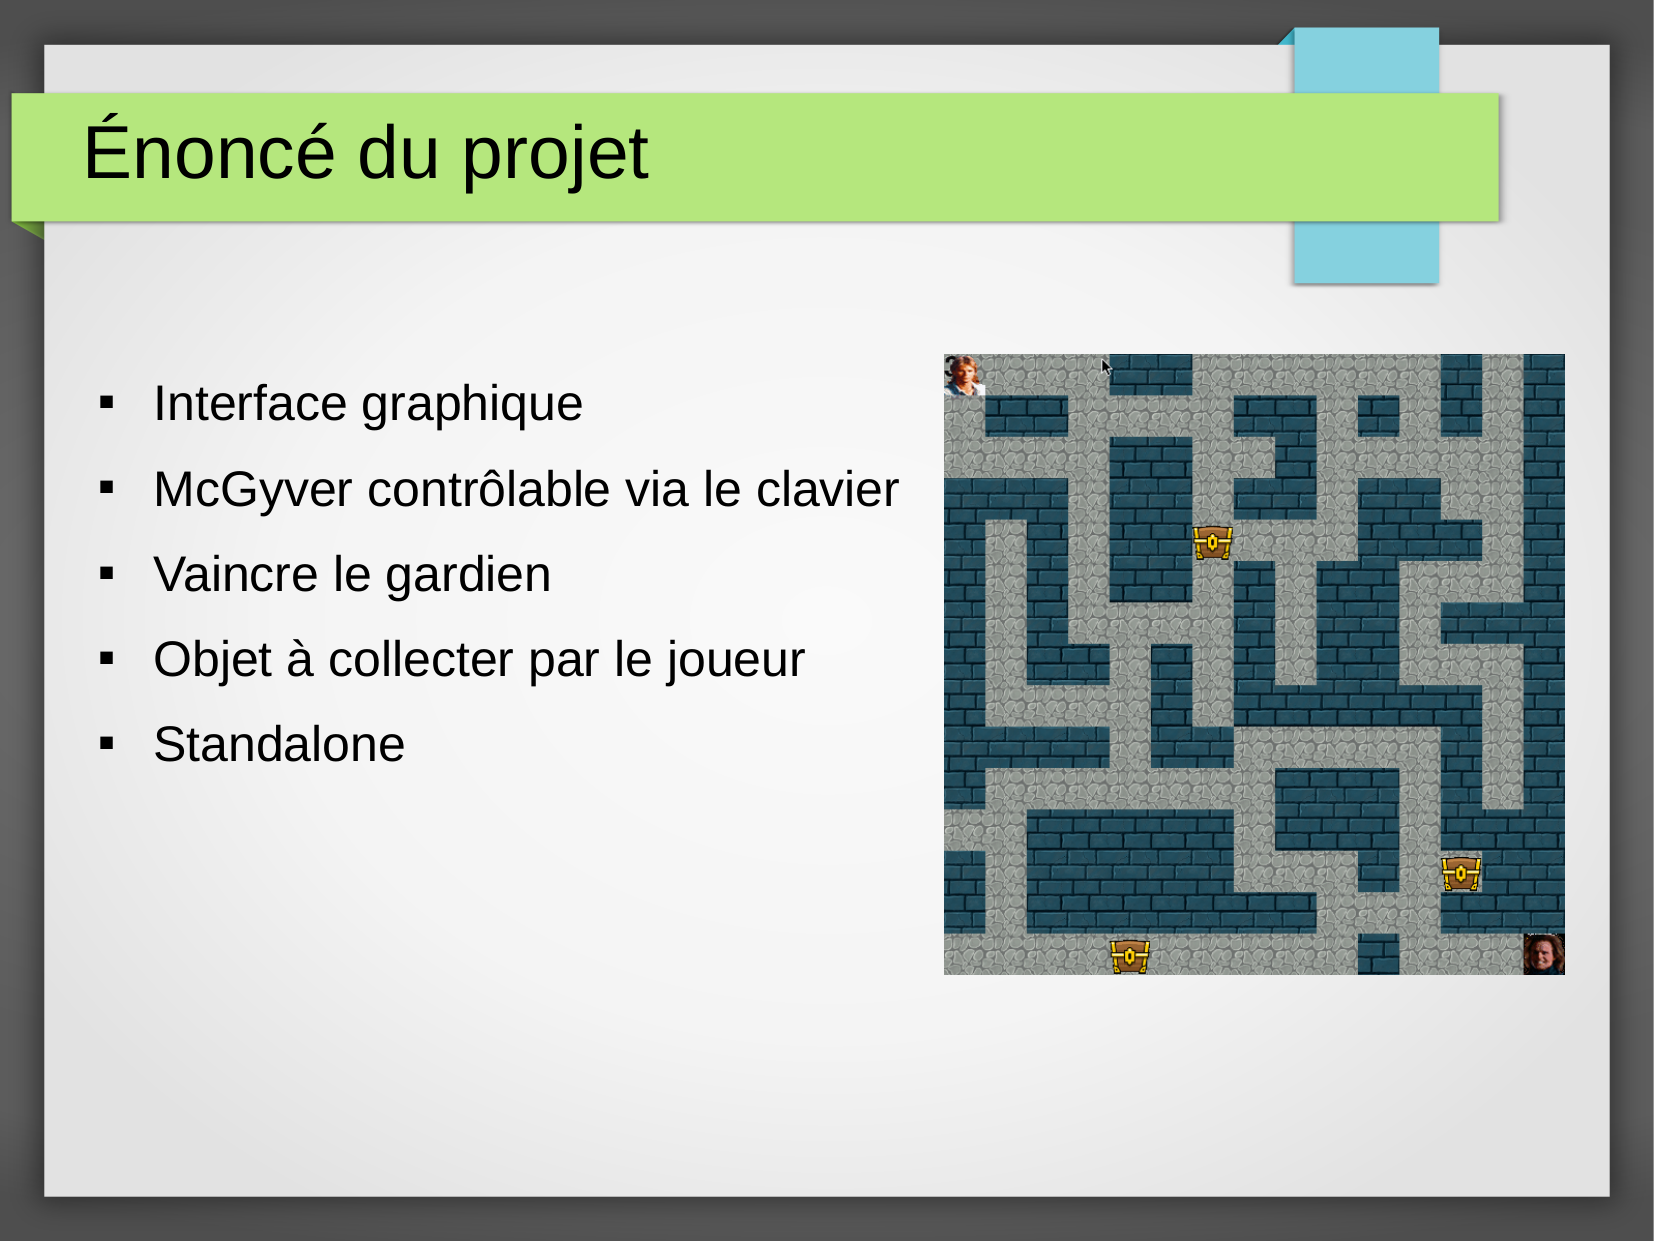

# Énoncé du projet
Interface graphique
McGyver contrôlable via le clavier
Vaincre le gardien
Objet à collecter par le joueur
Standalone